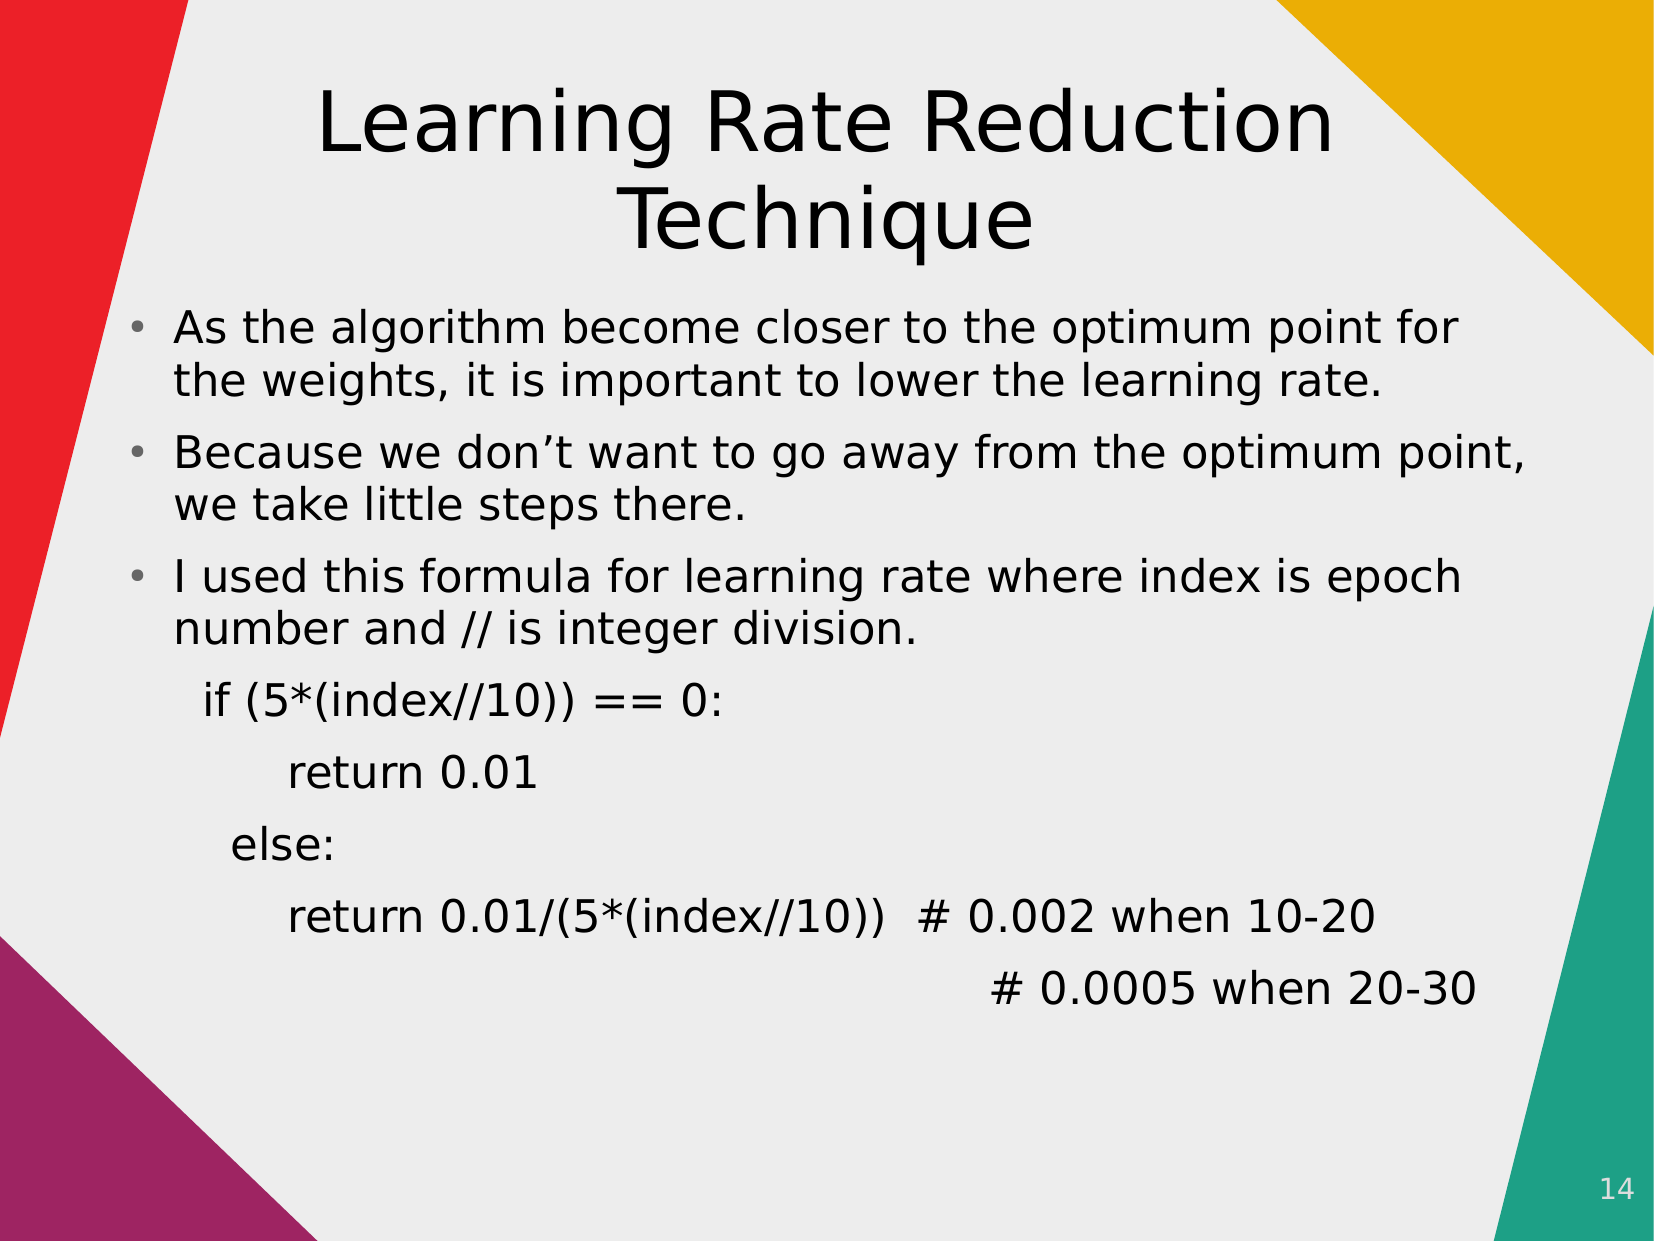

# Learning Rate Reduction Technique
As the algorithm become closer to the optimum point for the weights, it is important to lower the learning rate.
Because we don’t want to go away from the optimum point, we take little steps there.
I used this formula for learning rate where index is epoch number and // is integer division.
 if (5*(index//10)) == 0:
 return 0.01
 else:
 return 0.01/(5*(index//10)) # 0.002 when 10-20
 # 0.0005 when 20-30
14